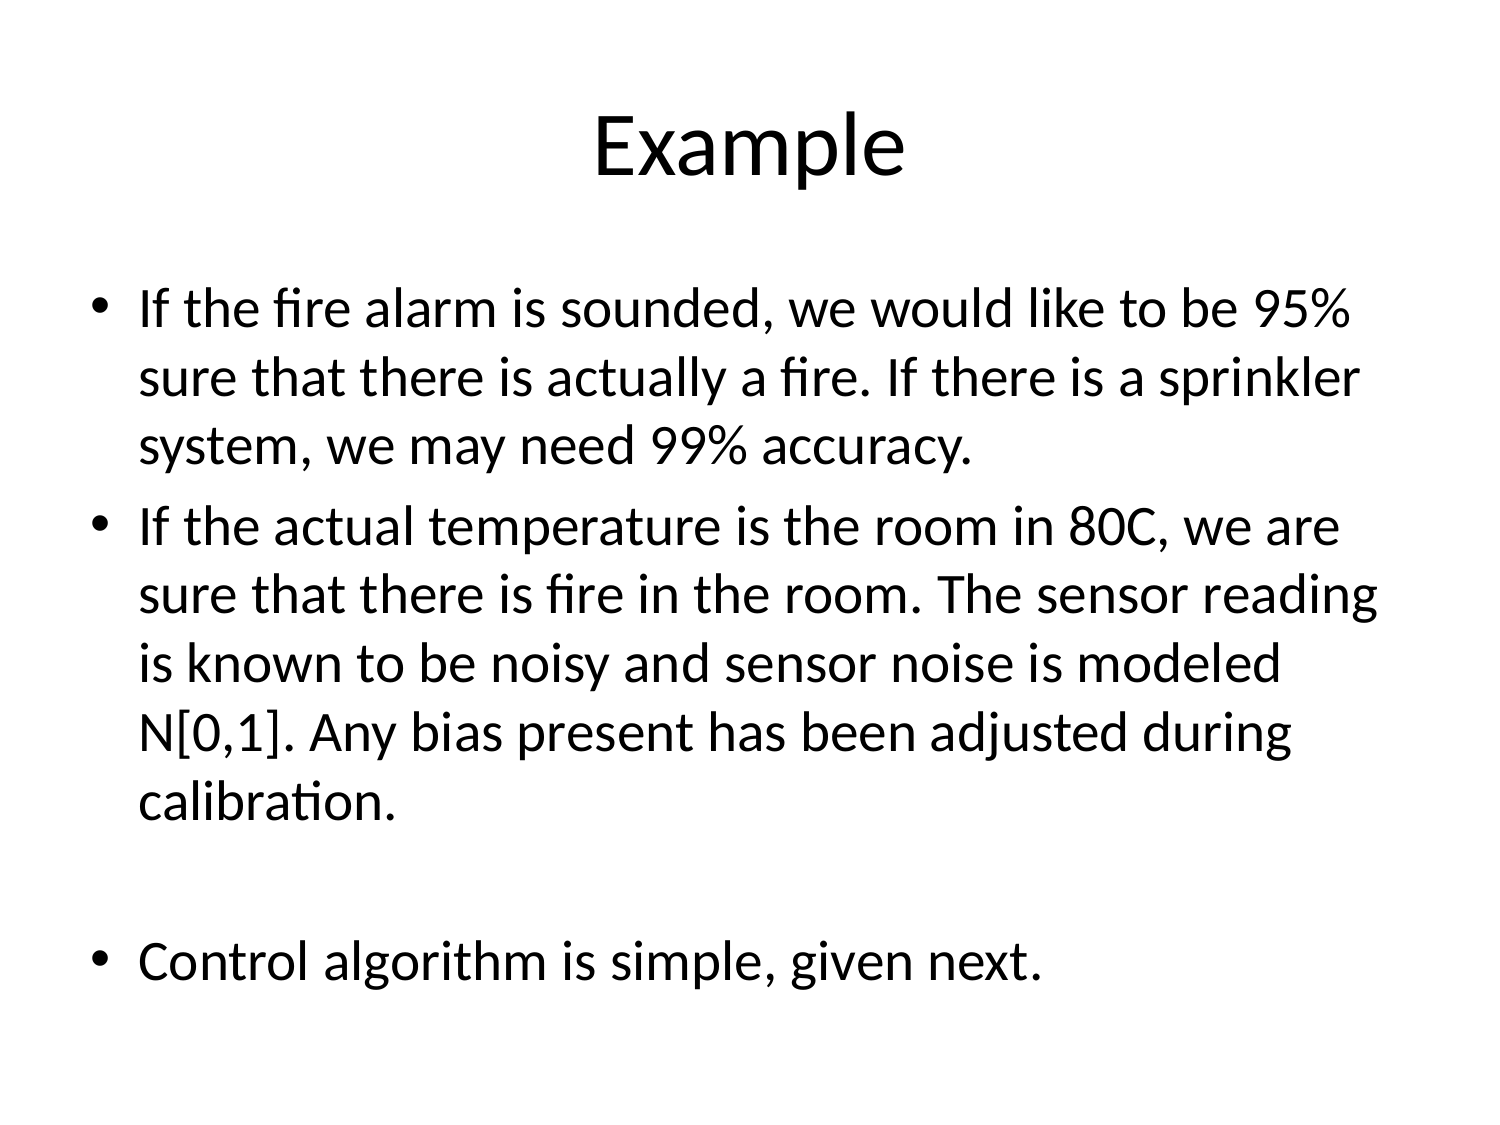

# Example
If the fire alarm is sounded, we would like to be 95% sure that there is actually a fire. If there is a sprinkler system, we may need 99% accuracy.
If the actual temperature is the room in 80C, we are sure that there is fire in the room. The sensor reading is known to be noisy and sensor noise is modeled N[0,1]. Any bias present has been adjusted during calibration.
Control algorithm is simple, given next.